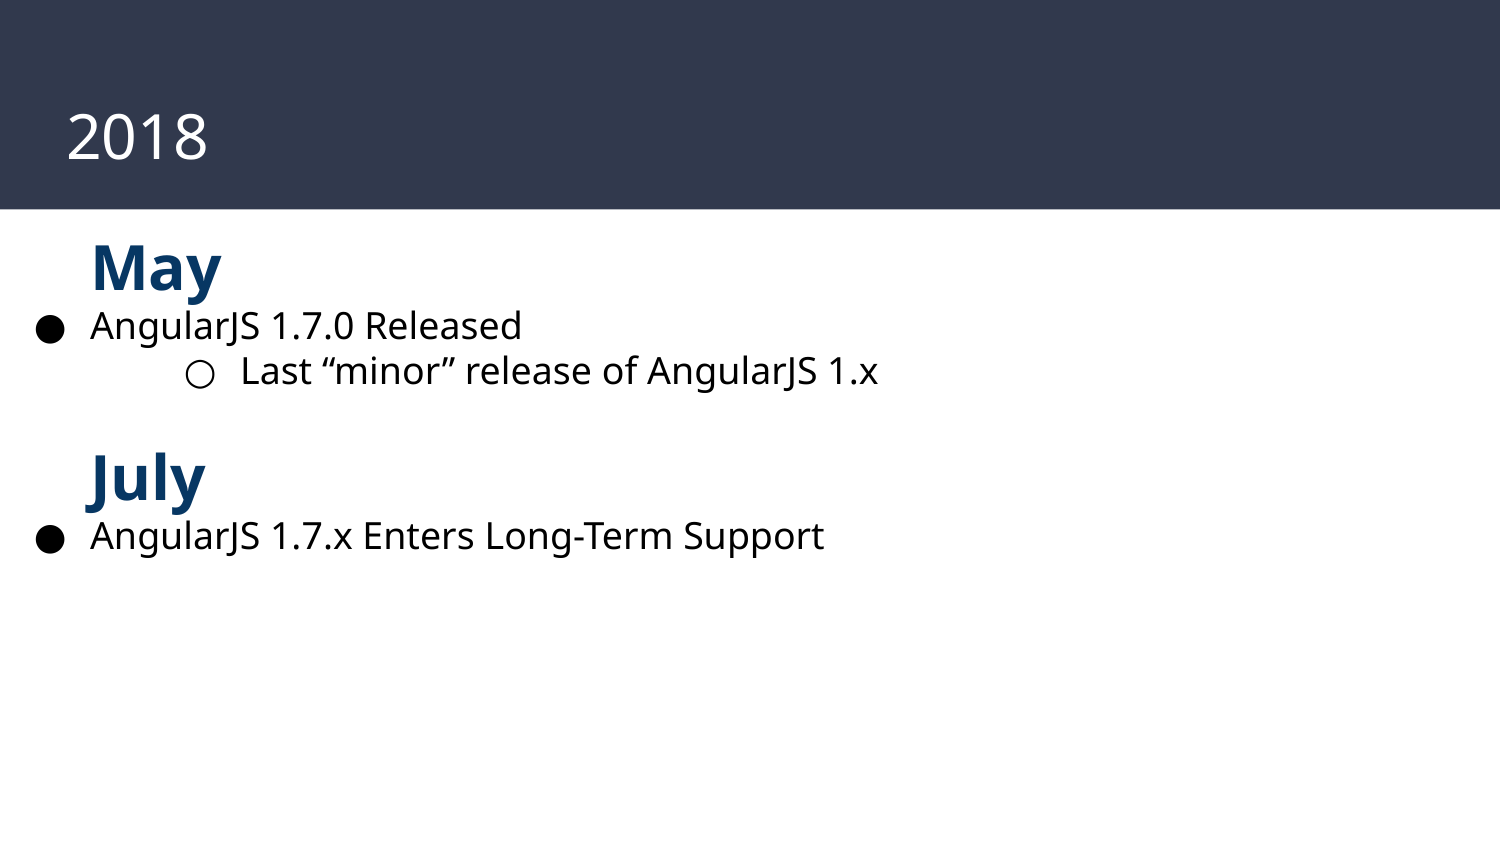

# 2018
May
AngularJS 1.7.0 Released
Last “minor” release of AngularJS 1.x
July
AngularJS 1.7.x Enters Long-Term Support